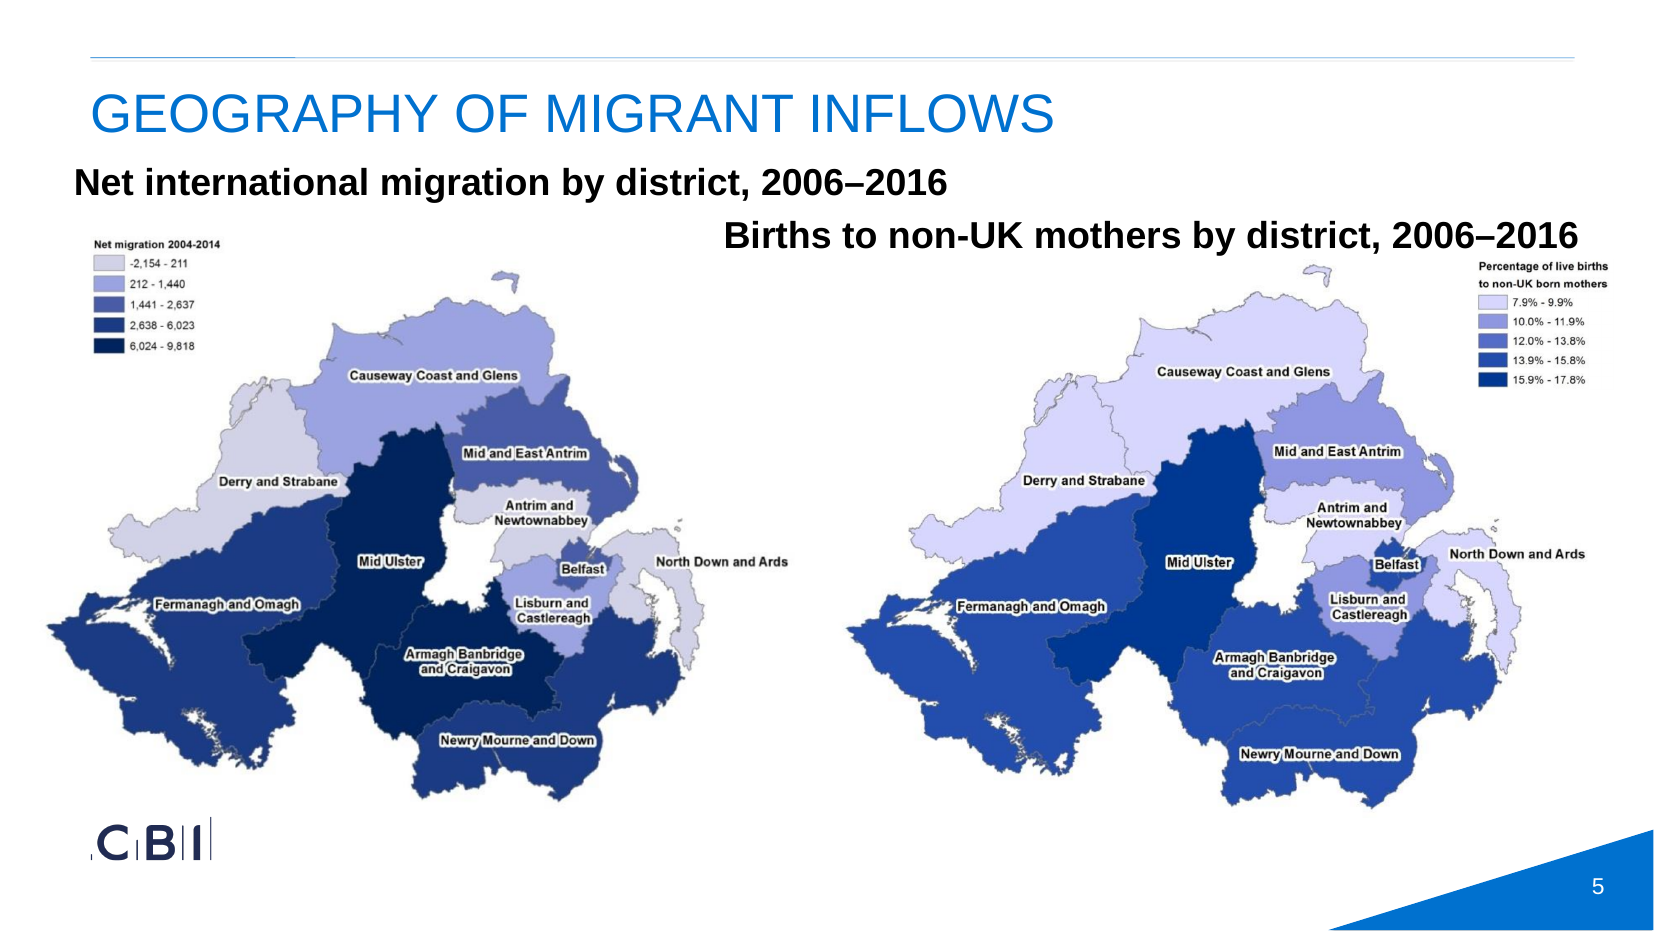

# Geography of migrant inflows
Net international migration by district, 2006–2016
Births to non-UK mothers by district, 2006–2016